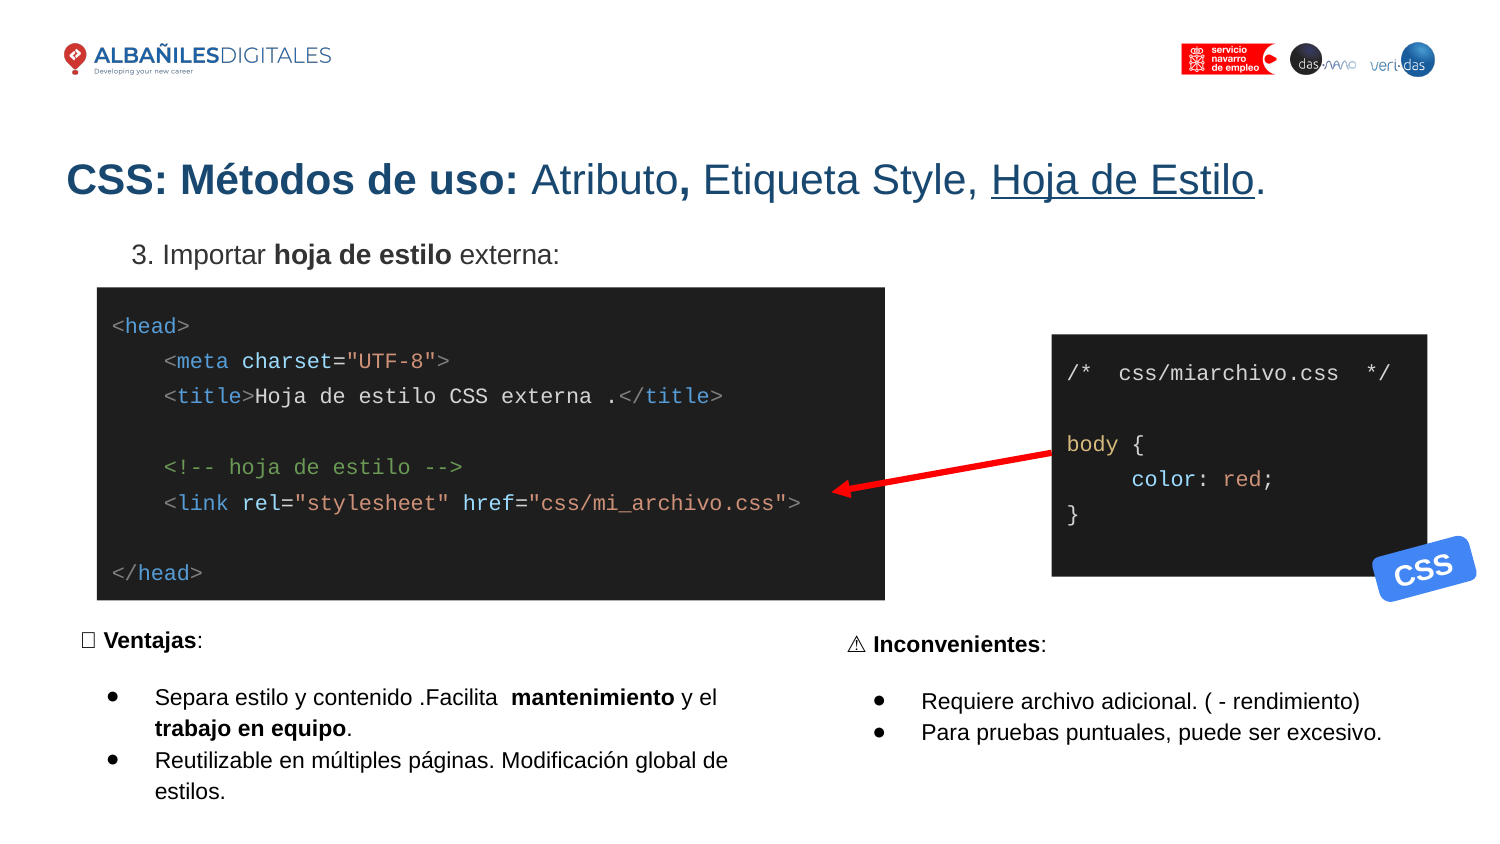

CSS: Métodos de uso: Atributo, Etiqueta Style, Hoja de Estilo.
3. Importar hoja de estilo externa:
<head>
 <meta charset="UTF-8">
 <title>Hoja de estilo CSS externa .</title>
 <!-- hoja de estilo -->
 <link rel="stylesheet" href="css/mi_archivo.css">
</head>
/* css/miarchivo.css */
body {
 color: red;
}
CSS
✅ Ventajas:
Separa estilo y contenido .Facilita mantenimiento y el trabajo en equipo.
Reutilizable en múltiples páginas. Modificación global de estilos.
⚠️ Inconvenientes:
Requiere archivo adicional. ( - rendimiento)
Para pruebas puntuales, puede ser excesivo.